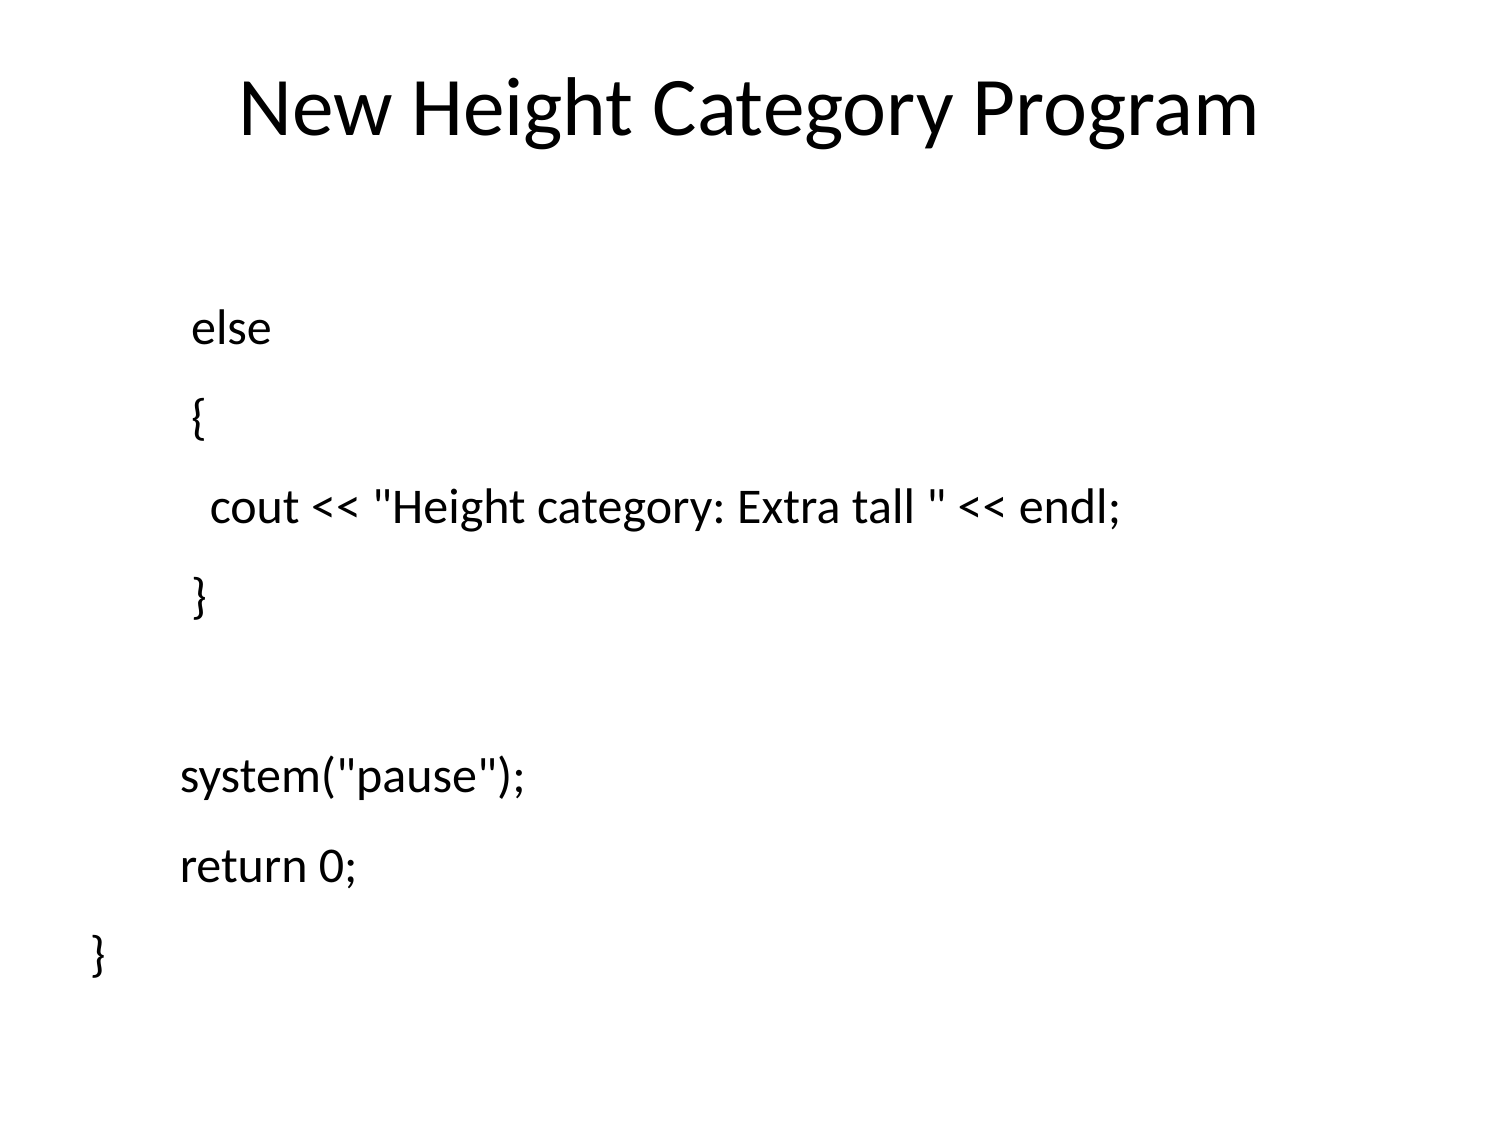

# New Height Category Program
 else
 {
	 cout << "Height category: Extra tall " << endl;
 }
 system("pause");
 return 0;
}